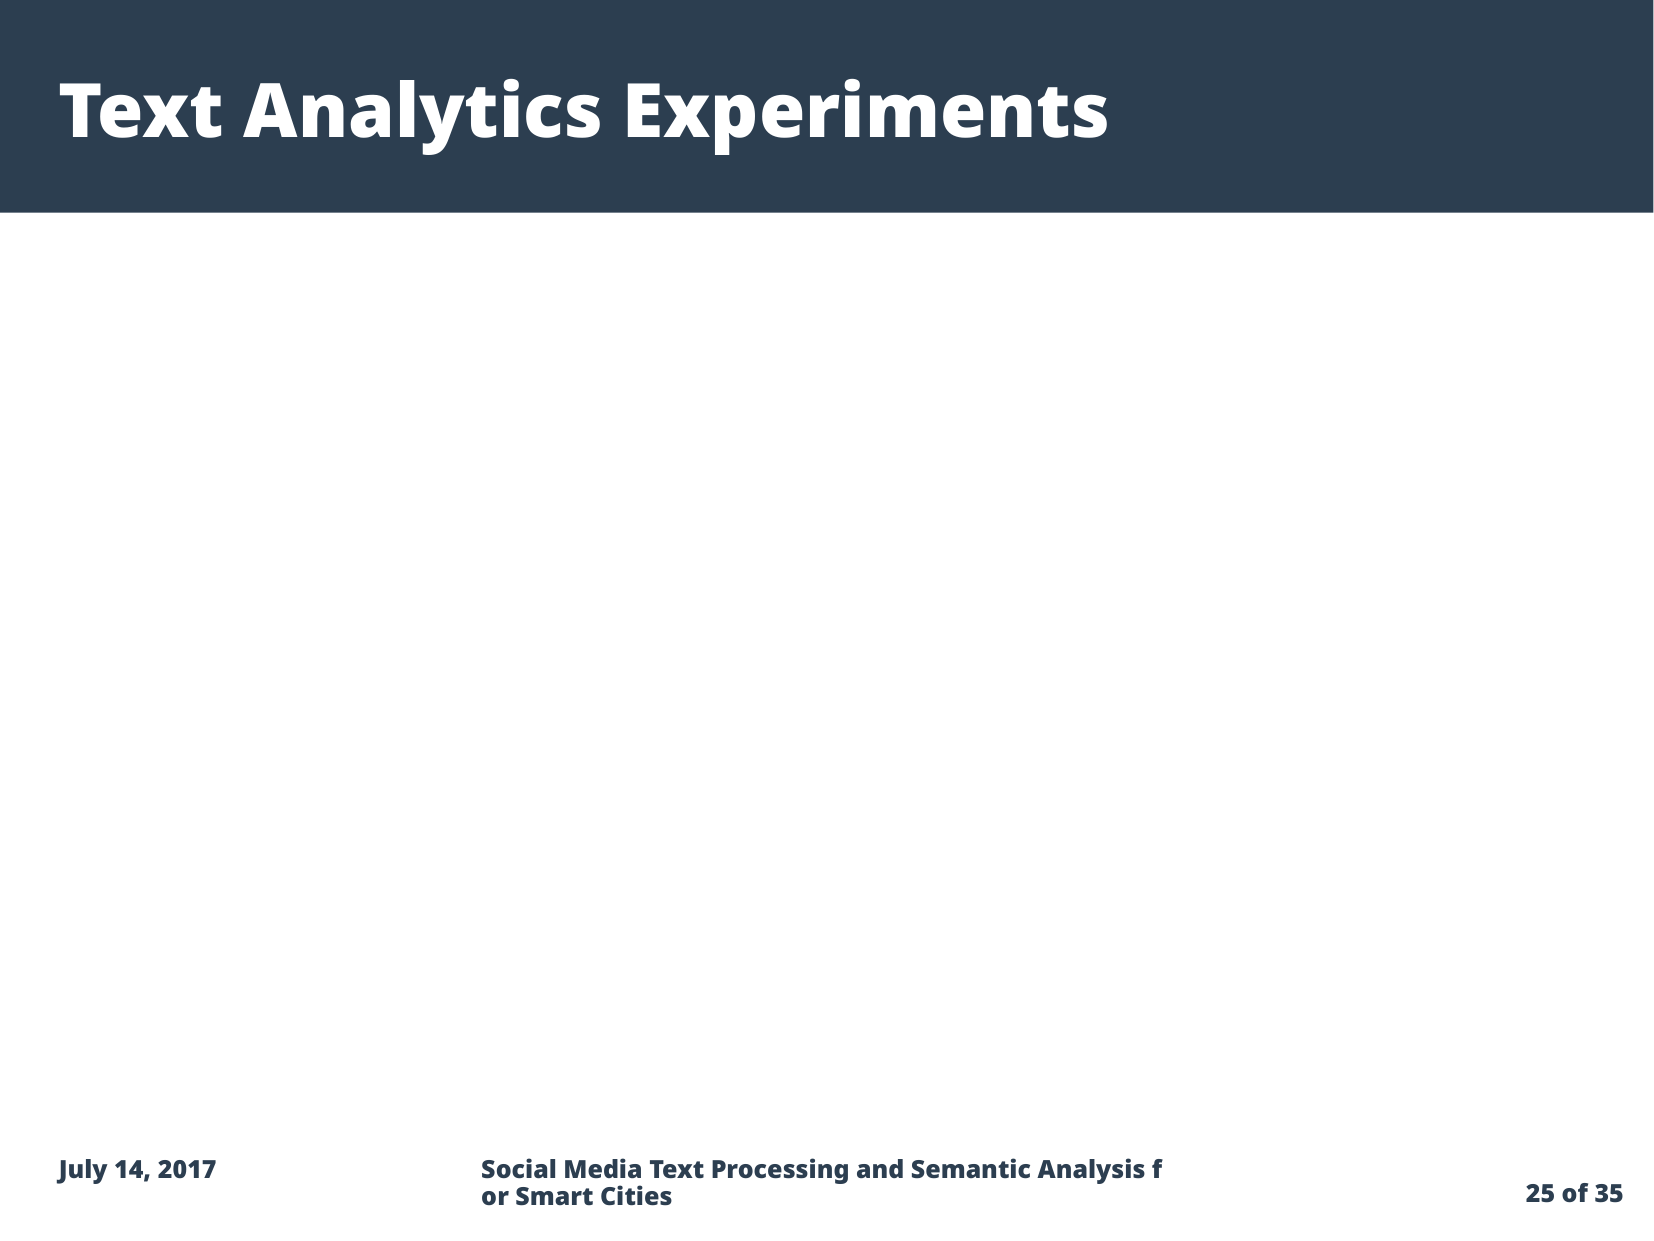

# Text Analytics Experiments
July 14, 2017
Social Media Text Processing and Semantic Analysis for Smart Cities
25